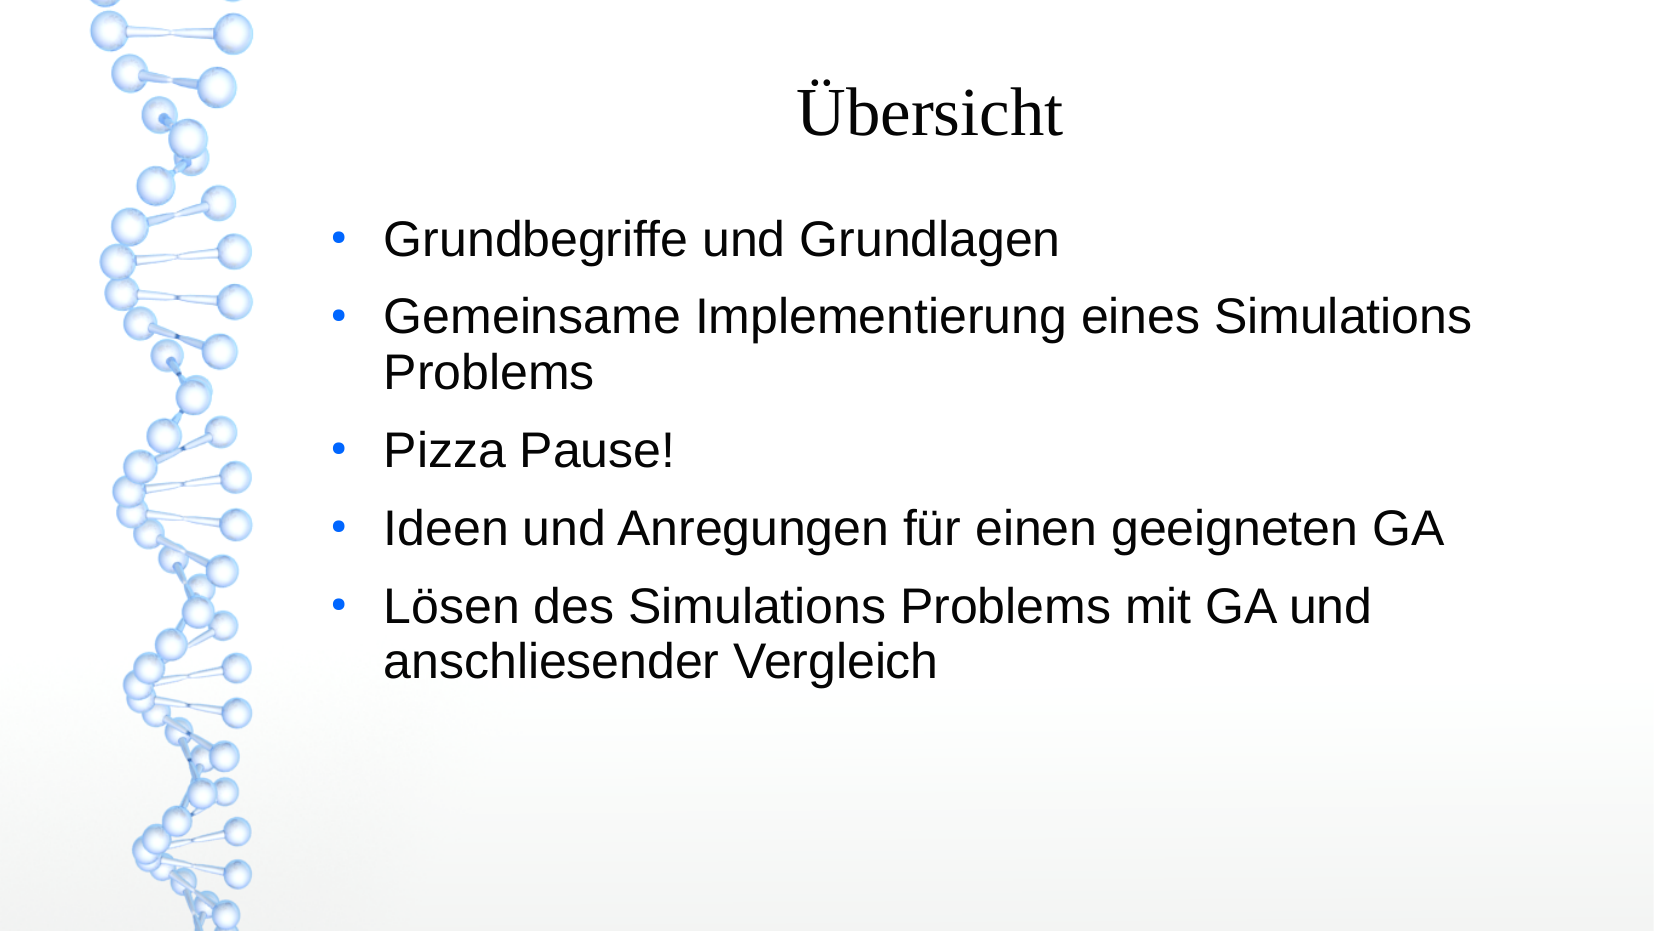

# Übersicht
Grundbegriffe und Grundlagen
Gemeinsame Implementierung eines Simulations Problems
Pizza Pause!
Ideen und Anregungen für einen geeigneten GA
Lösen des Simulations Problems mit GA und anschliesender Vergleich